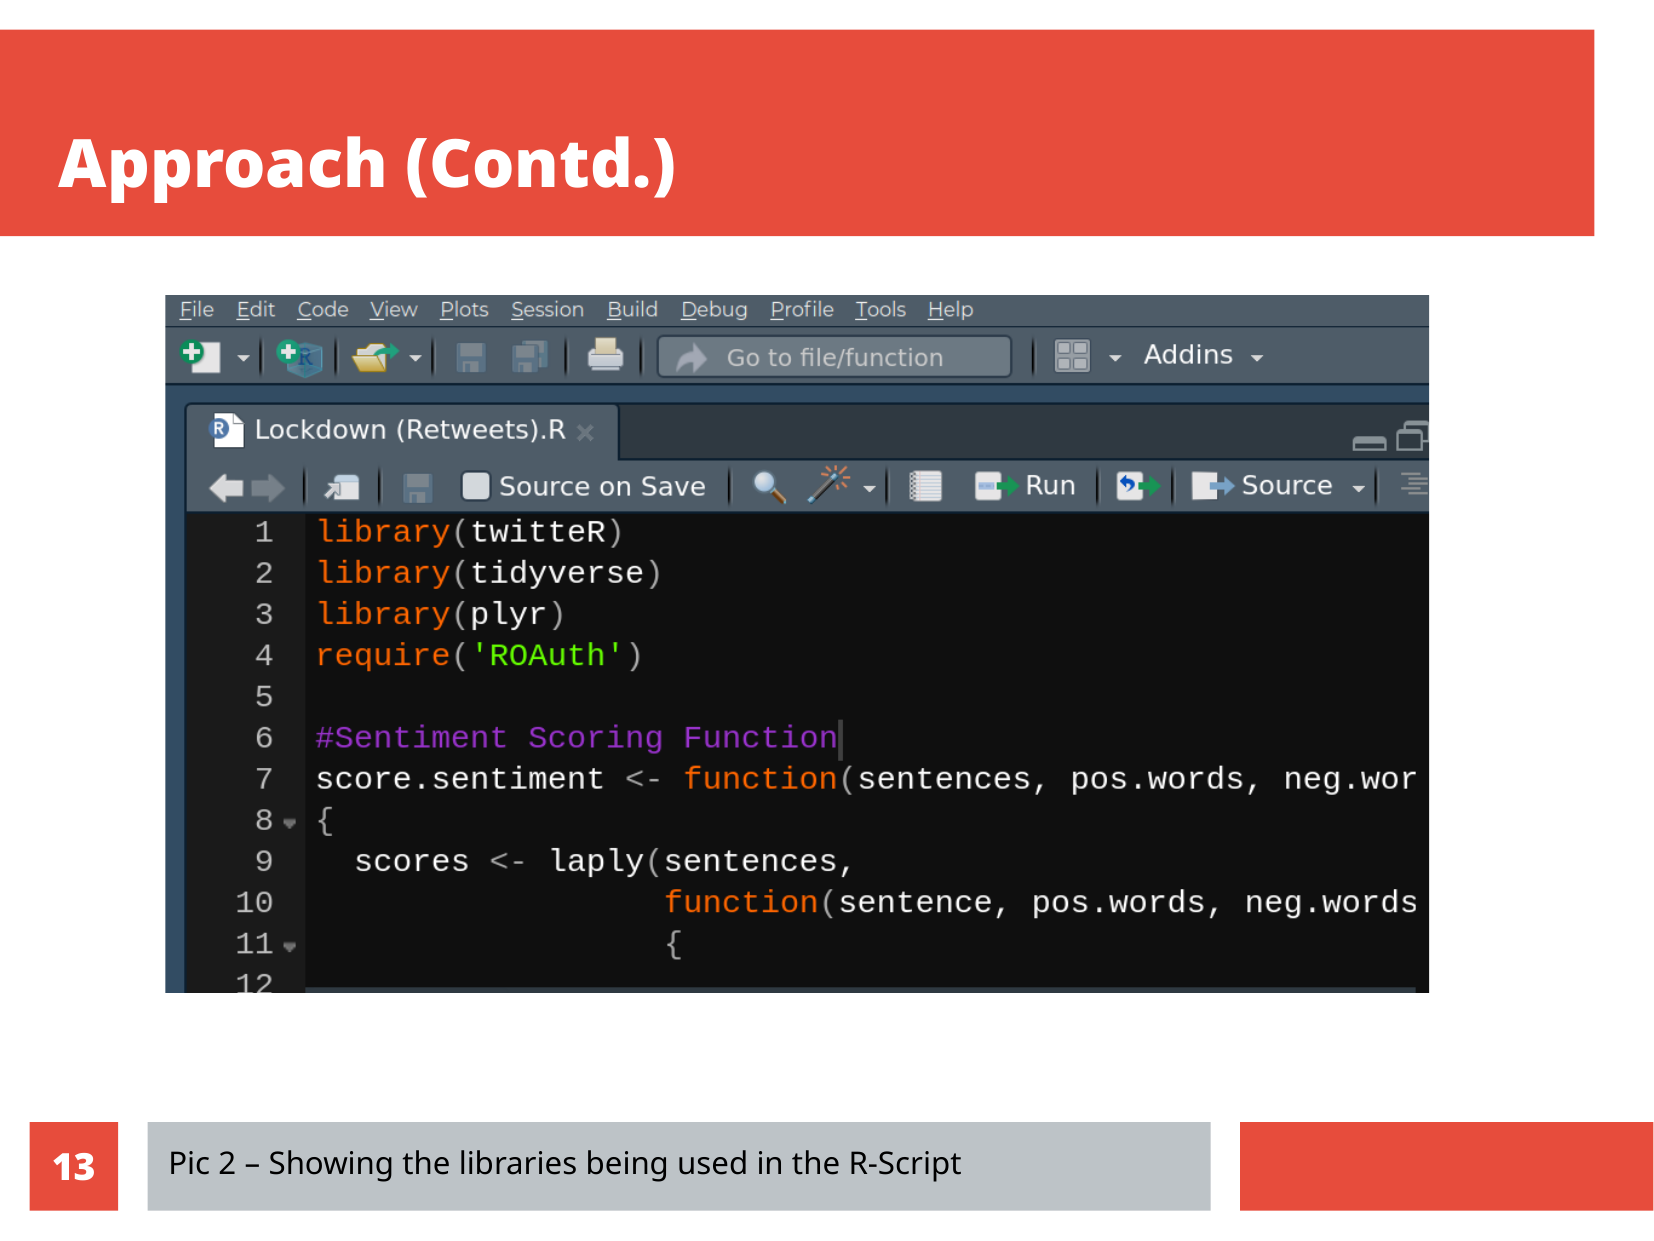

# Approach (Contd.)
13
Pic 2 – Showing the libraries being used in the R-Script